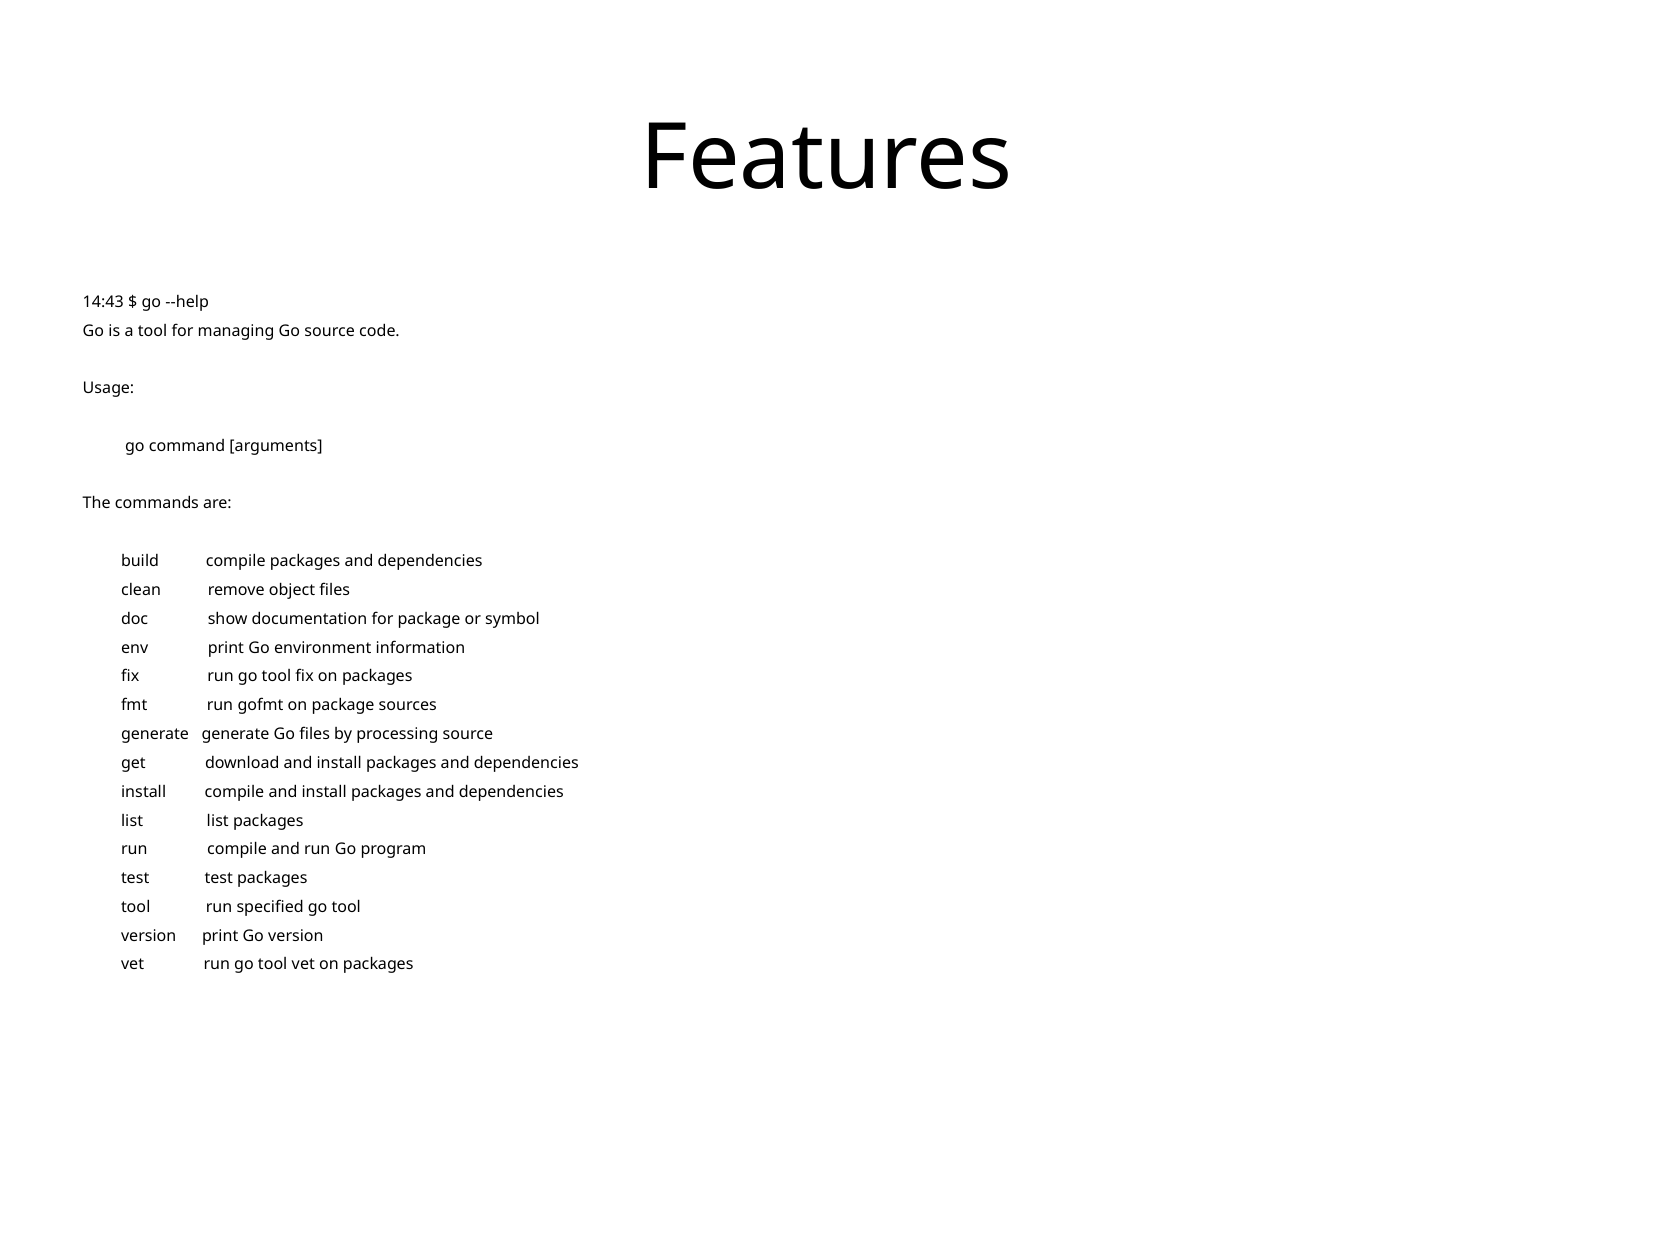

# Features
14:43 $ go --help
Go is a tool for managing Go source code.
Usage:
 go command [arguments]
The commands are:
 build compile packages and dependencies
 clean remove object files
 doc show documentation for package or symbol
 env print Go environment information
 fix run go tool fix on packages
 fmt run gofmt on package sources
 generate generate Go files by processing source
 get download and install packages and dependencies
 install compile and install packages and dependencies
 list list packages
 run compile and run Go program
 test test packages
 tool run specified go tool
 version print Go version
 vet run go tool vet on packages